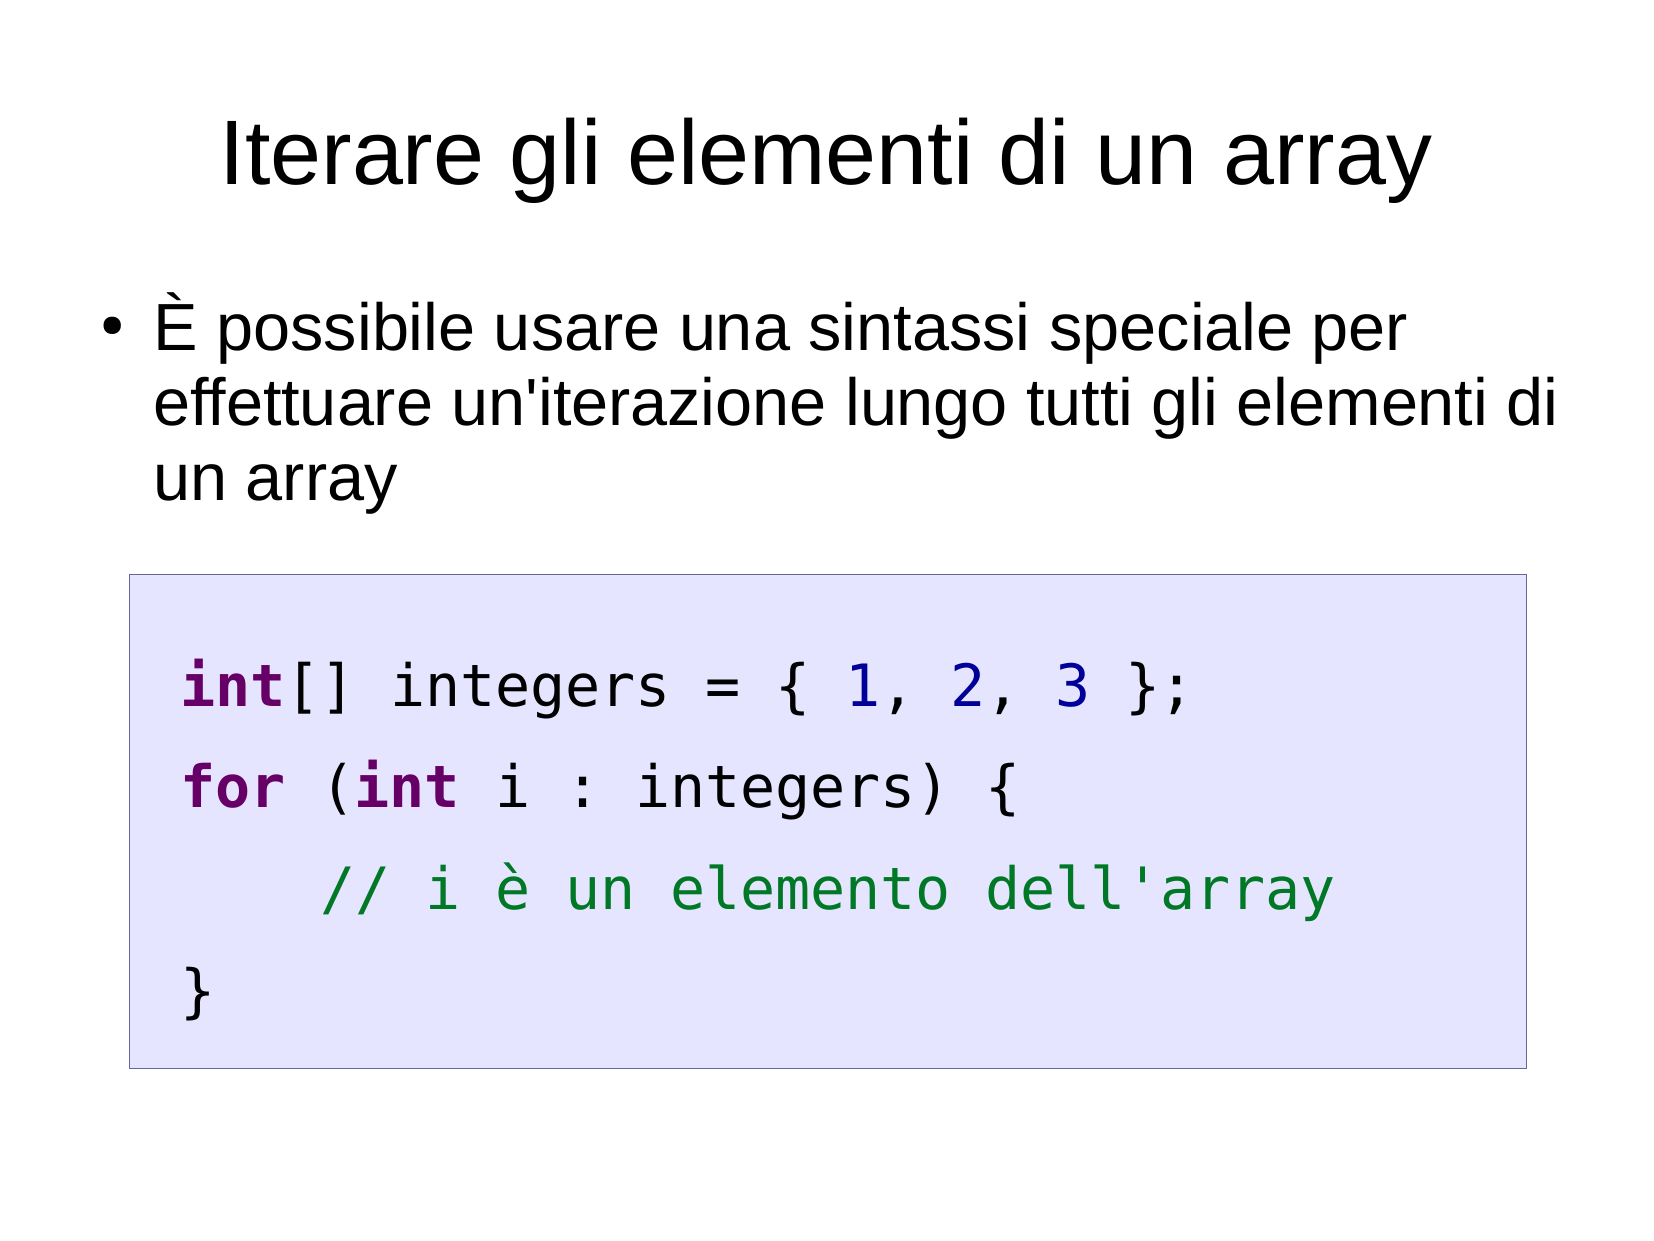

# Iterare gli elementi di un array
È possibile usare una sintassi speciale per effettuare un'iterazione lungo tutti gli elementi di un array
int[] integers = { 1, 2, 3 };
for (int i : integers) {
 // i è un elemento dell'array
}